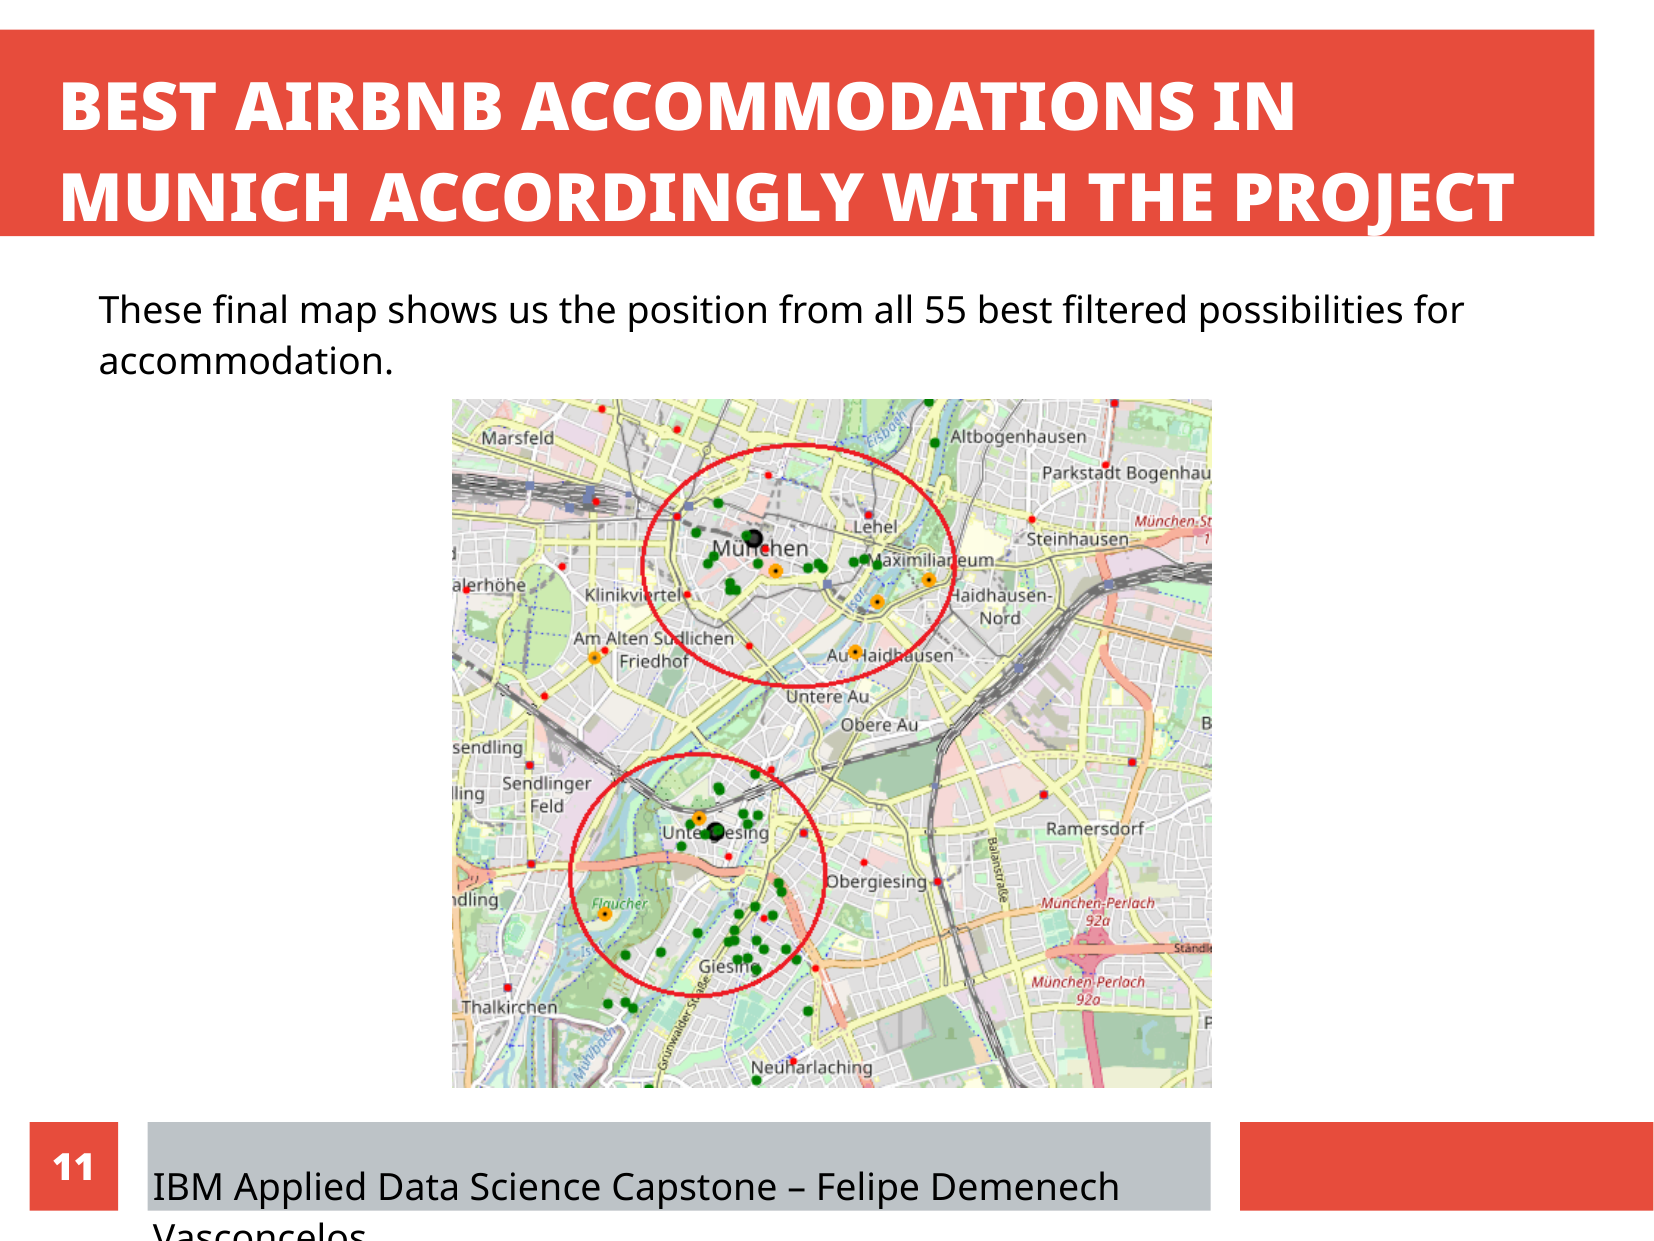

# BEST AIRBNB ACCOMMODATIONS IN MUNICH ACCORDINGLY WITH THE PROJECT CRITERIA.
These final map shows us the position from all 55 best filtered possibilities for accommodation.
11
IBM Applied Data Science Capstone – Felipe Demenech Vasconcelos.
### Chart
| Category | Coluna 1 | Coluna 2 | Coluna 3 |
|---|---|---|---|
| Linha 1 | 9.1 | 3.2 | 4.54 |
| Linha 2 | 2.4 | 8.8 | 9.65 |
| Linha 3 | 3.1 | 1.5 | 3.7 |
| Linha 4 | 4.3 | 9.02 | 6.2 |